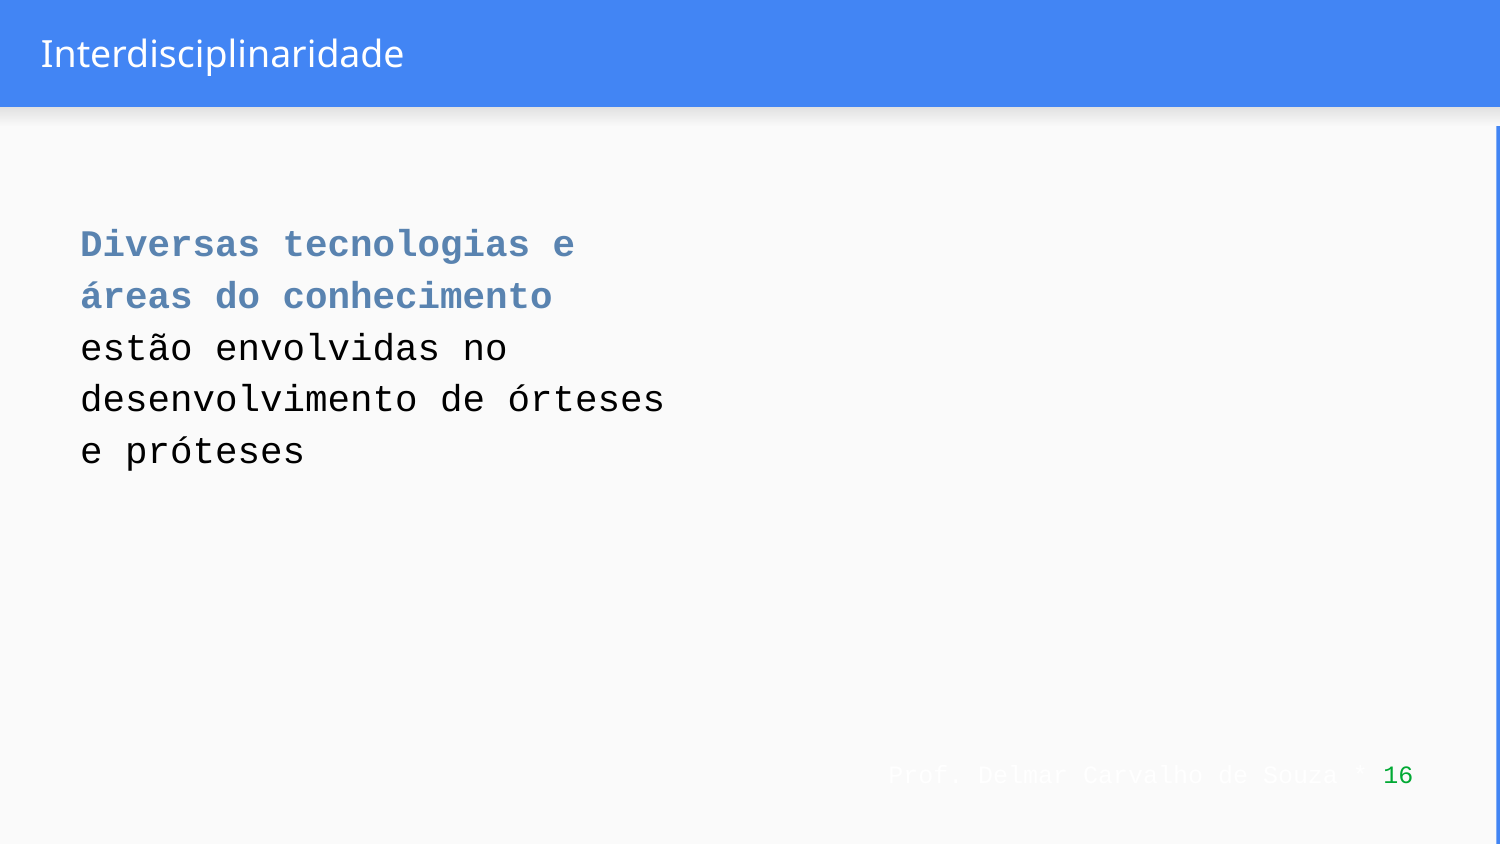

# Interdisciplinaridade
Diversas tecnologias e áreas do conhecimento estão envolvidas no desenvolvimento de órteses e próteses